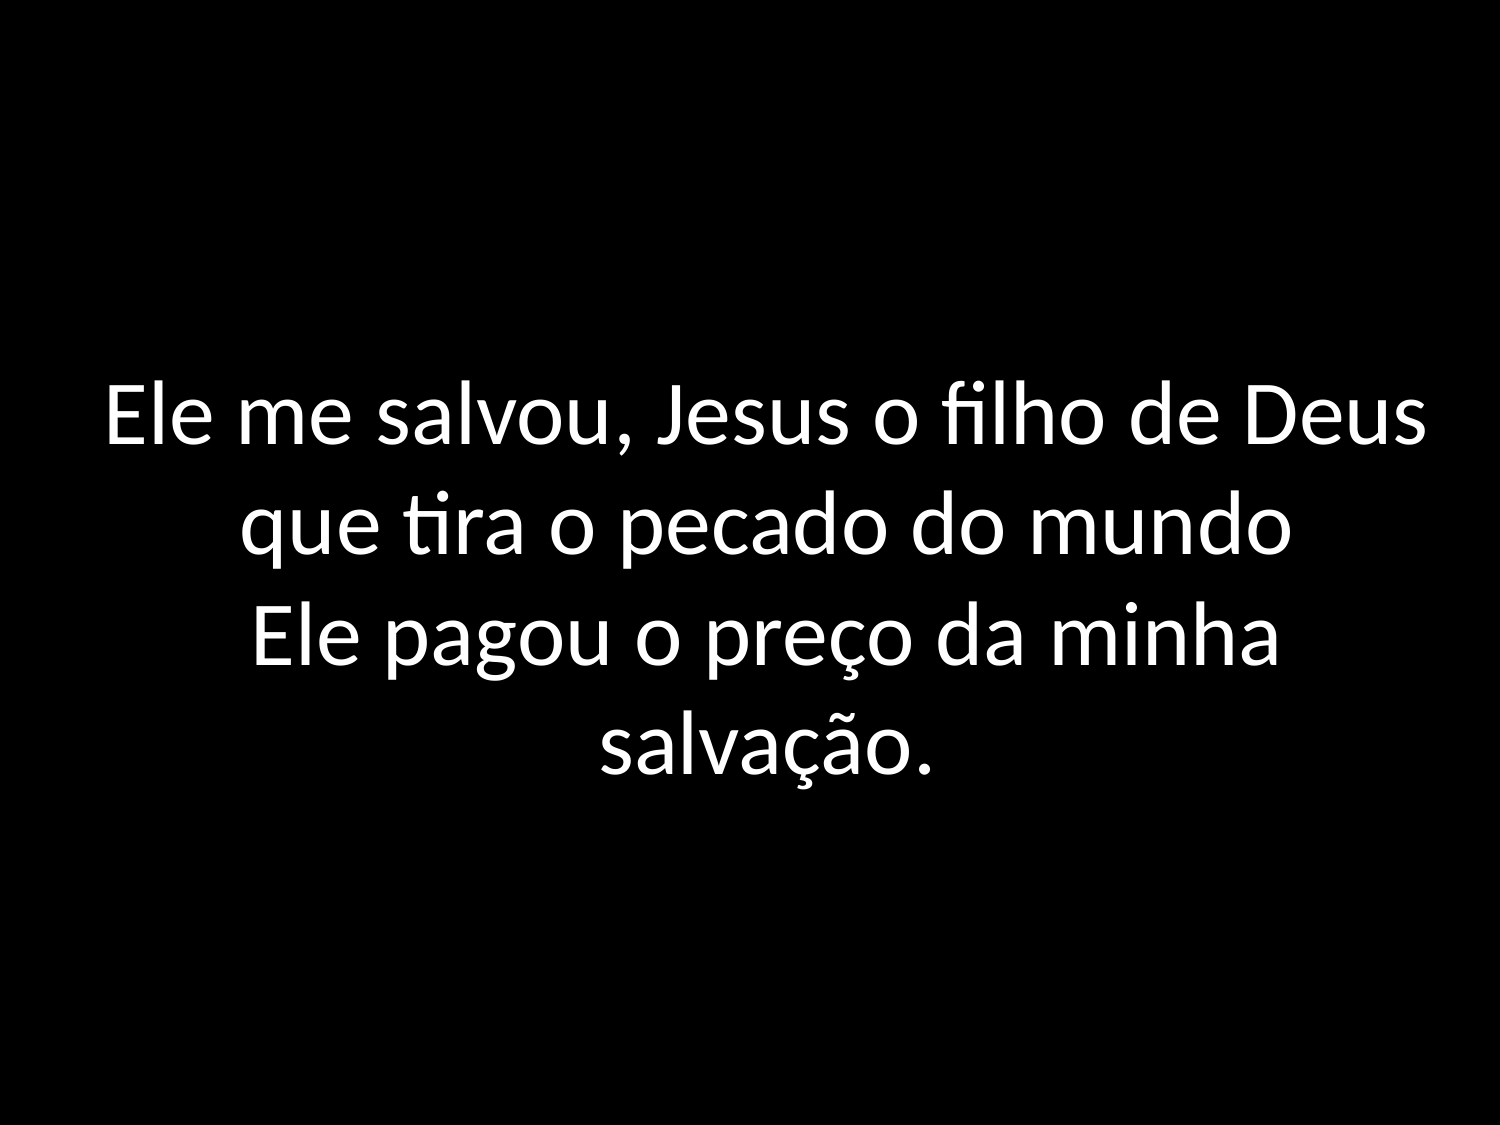

# Ele me salvou, Jesus o filho de Deus que tira o pecado do mundo Ele pagou o preço da minha salvação.